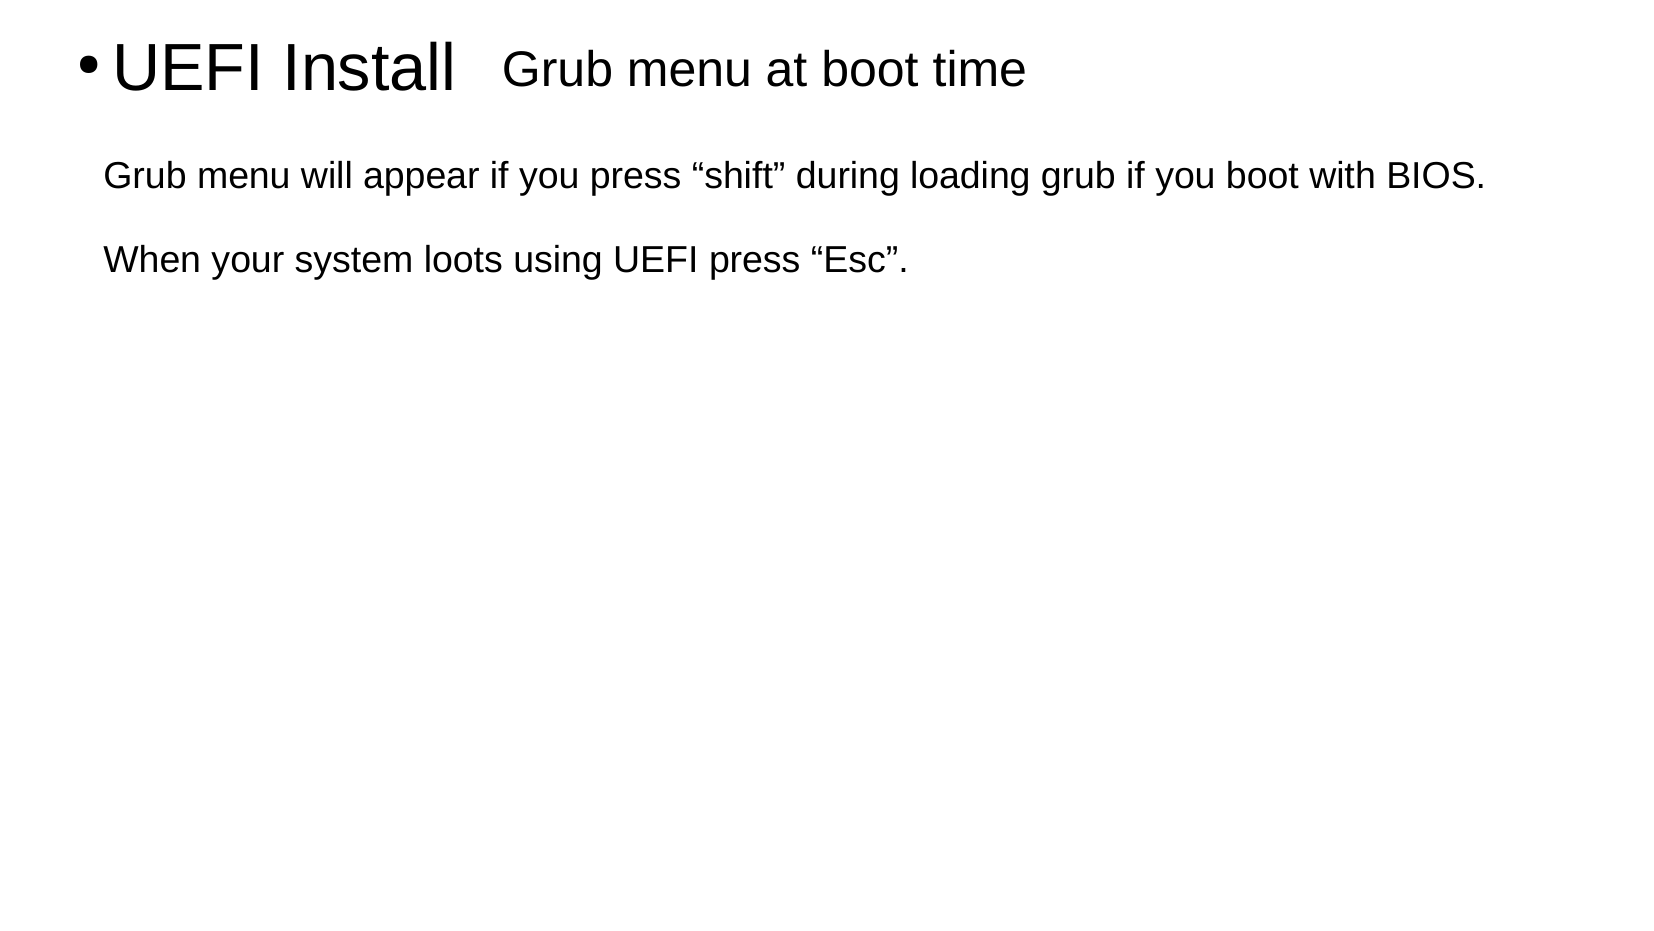

# UEFI Install
Grub menu at boot time
Grub menu will appear if you press “shift” during loading grub if you boot with BIOS.
When your system loots using UEFI press “Esc”.